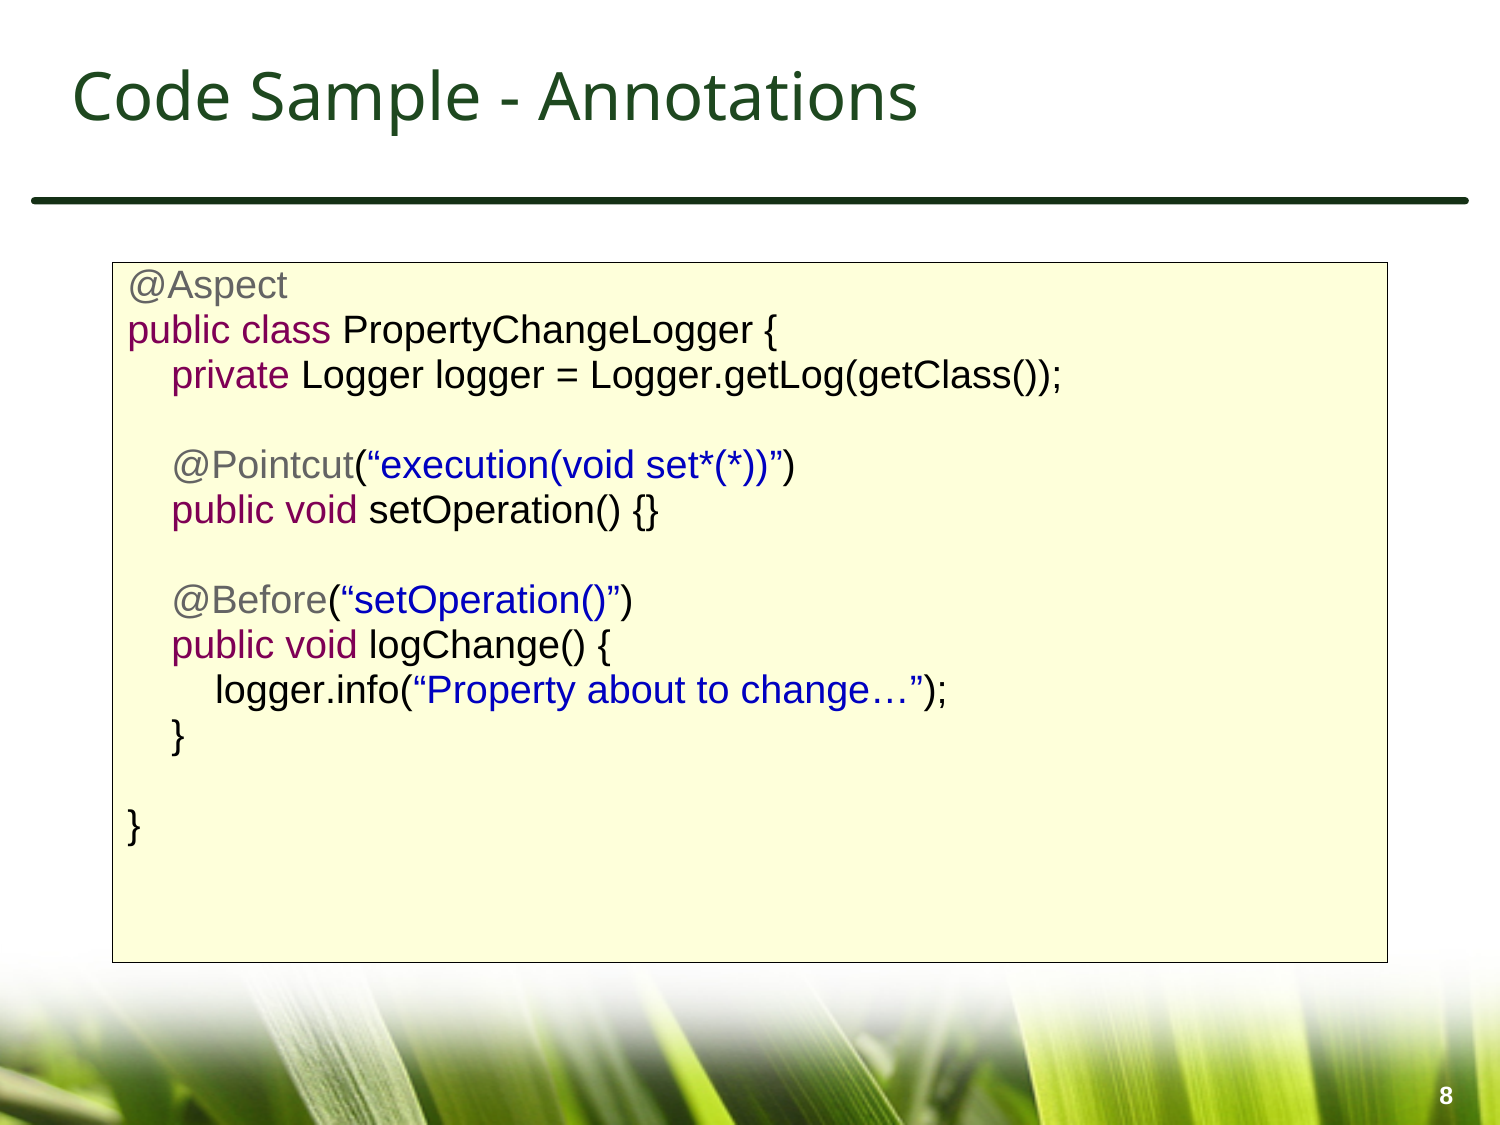

# Code Sample - Annotations
@Aspect
public class PropertyChangeLogger {
 private Logger logger = Logger.getLog(getClass());
 @Pointcut(“execution(void set*(*))”)
 public void setOperation() {}
 @Before(“setOperation()”)
 public void logChange() {
 logger.info(“Property about to change…”);
 }
}